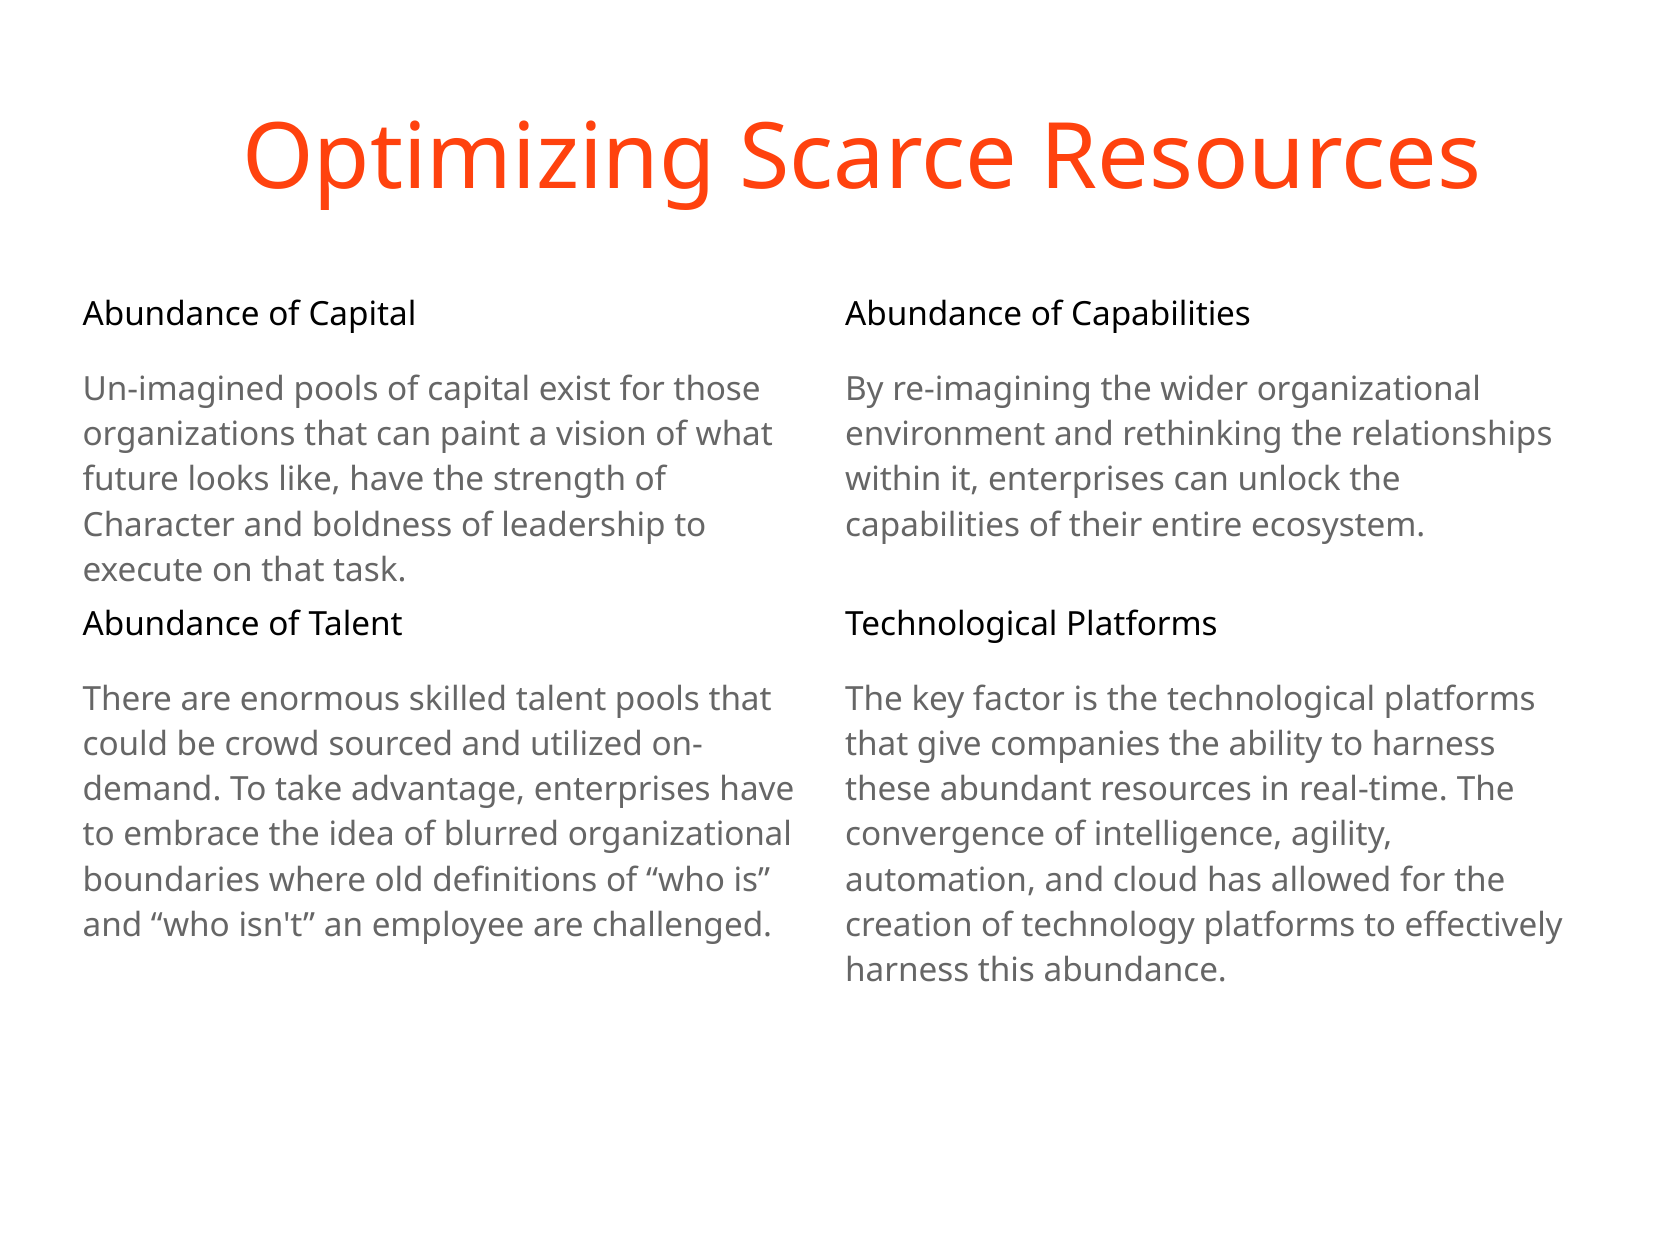

# Optimizing Scarce Resources
Abundance of Capital
Un-imagined pools of capital exist for those organizations that can paint a vision of what future looks like, have the strength of Character and boldness of leadership to execute on that task.
Abundance of Capabilities
By re-imagining the wider organizational environment and rethinking the relationships within it, enterprises can unlock the capabilities of their entire ecosystem.
Abundance of Talent
There are enormous skilled talent pools that could be crowd sourced and utilized on-demand. To take advantage, enterprises have to embrace the idea of blurred organizational boundaries where old definitions of “who is” and “who isn't” an employee are challenged.
Technological Platforms
The key factor is the technological platforms that give companies the ability to harness these abundant resources in real-time. The convergence of intelligence, agility, automation, and cloud has allowed for the creation of technology platforms to effectively harness this abundance.